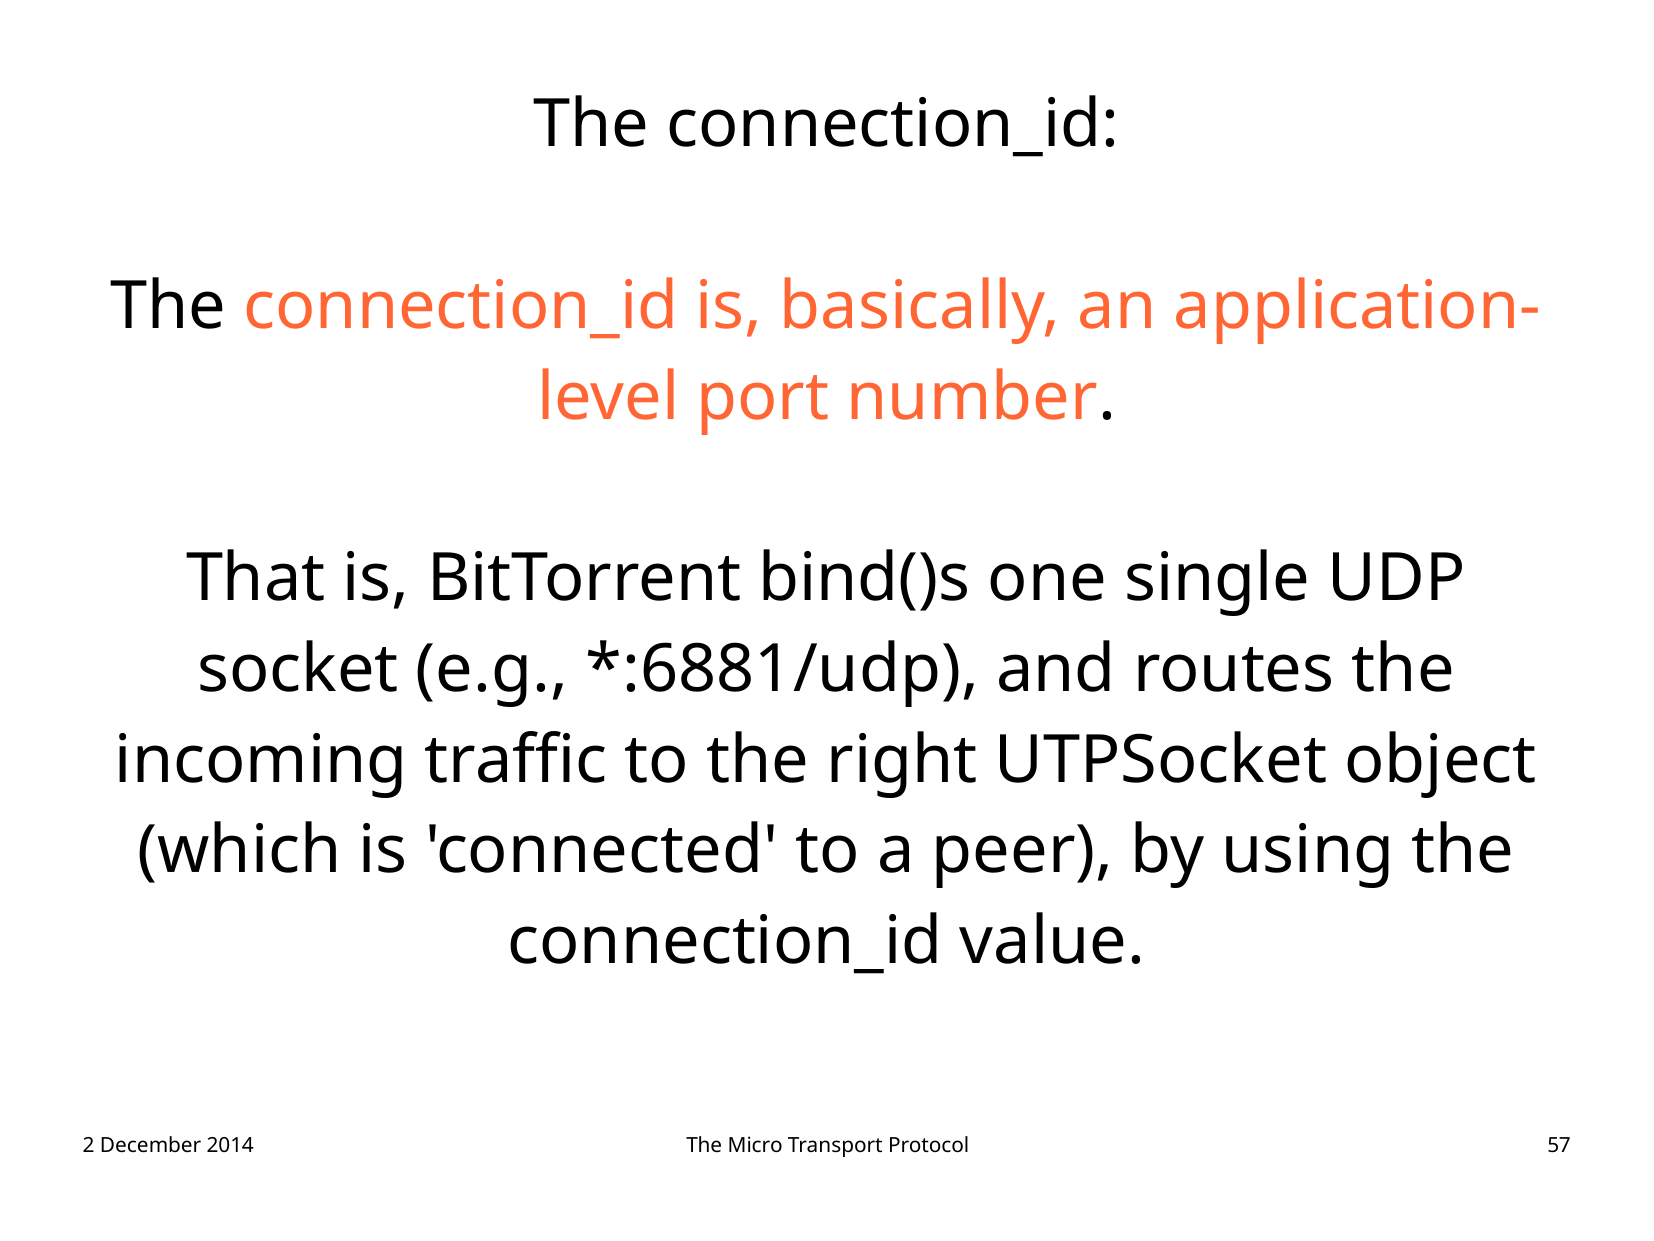

# The connection_id:
The connection_id is, basically, an application-level port number.
That is, BitTorrent bind()s one single UDP socket (e.g., *:6881/udp), and routes the incoming traffic to the right UTPSocket object (which is 'connected' to a peer), by using the connection_id value.
2 December 2014
The Micro Transport Protocol
57